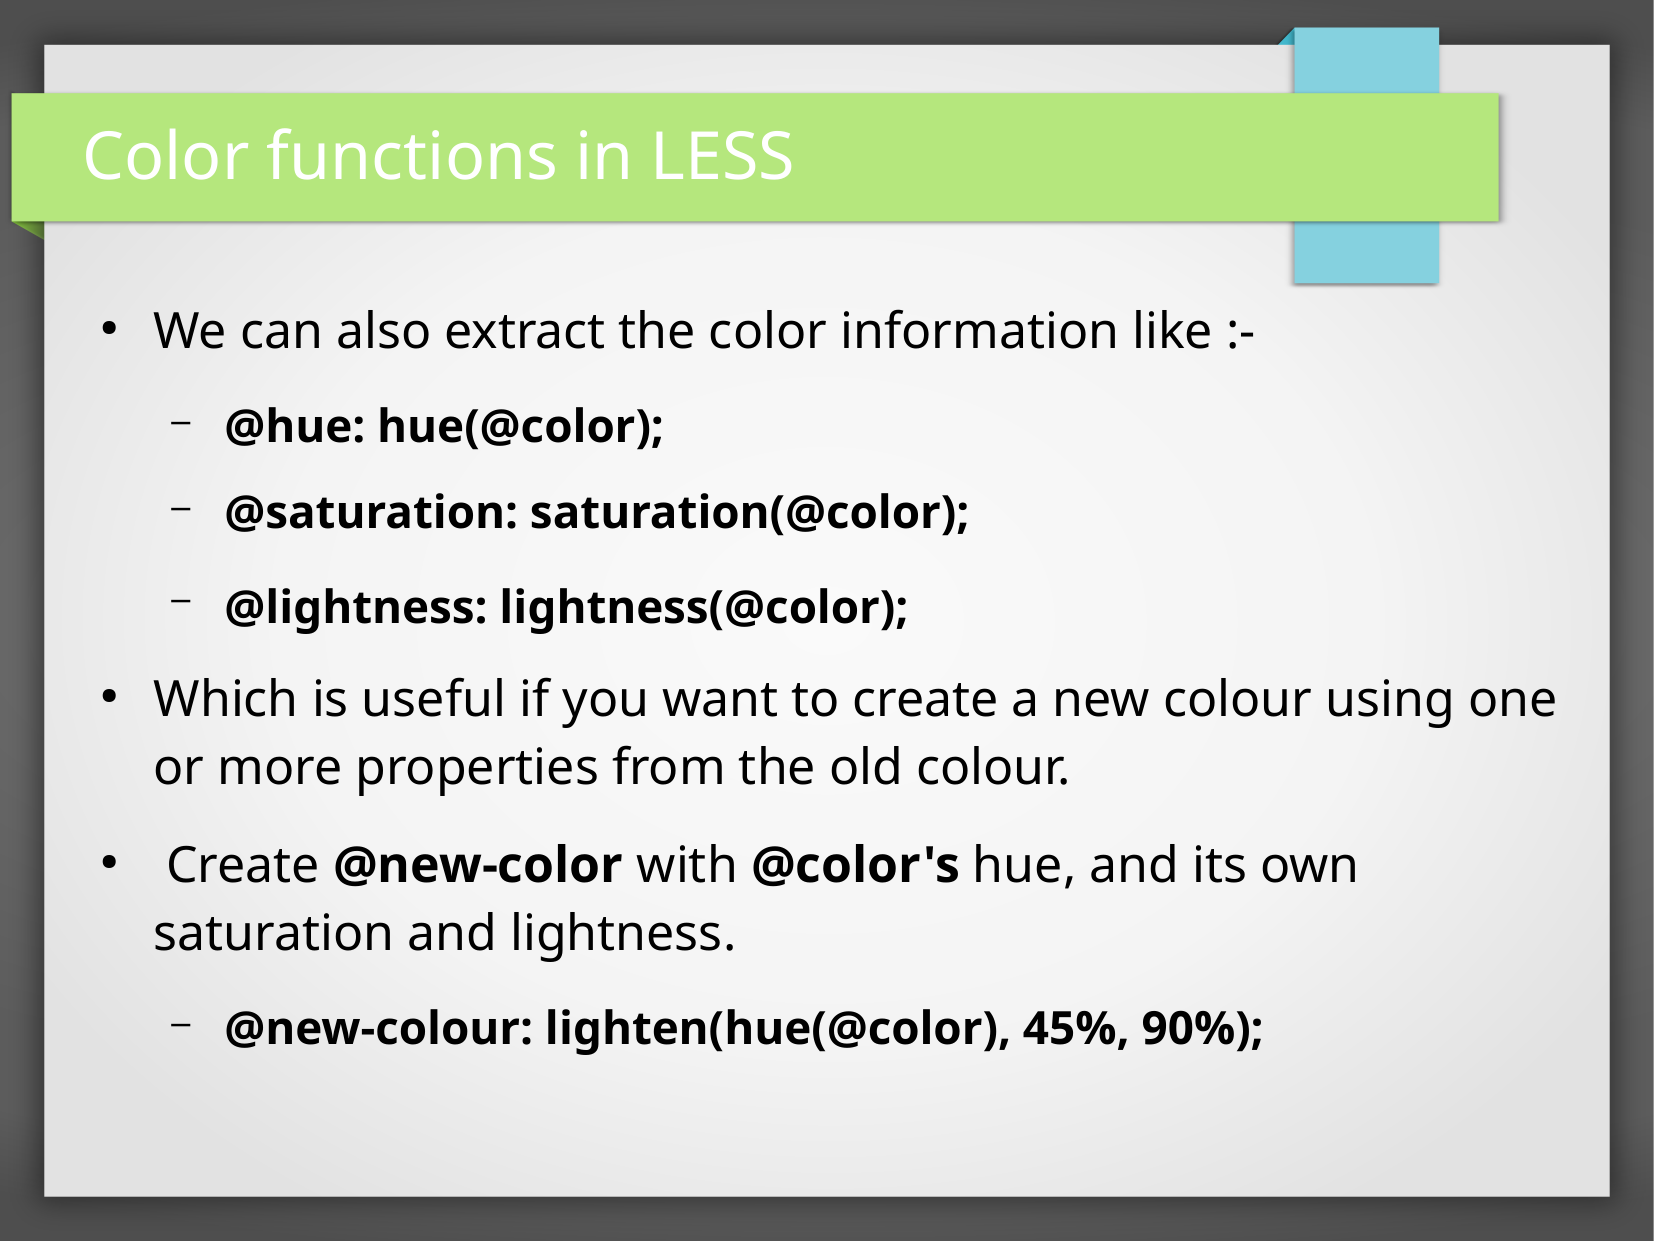

# Color functions in LESS
We can also extract the color information like :-
@hue: hue(@color);
@saturation: saturation(@color);
@lightness: lightness(@color);
Which is useful if you want to create a new colour using one or more properties from the old colour.
 Create @new-color with @color's hue, and its own saturation and lightness.
@new-colour: lighten(hue(@color), 45%, 90%);